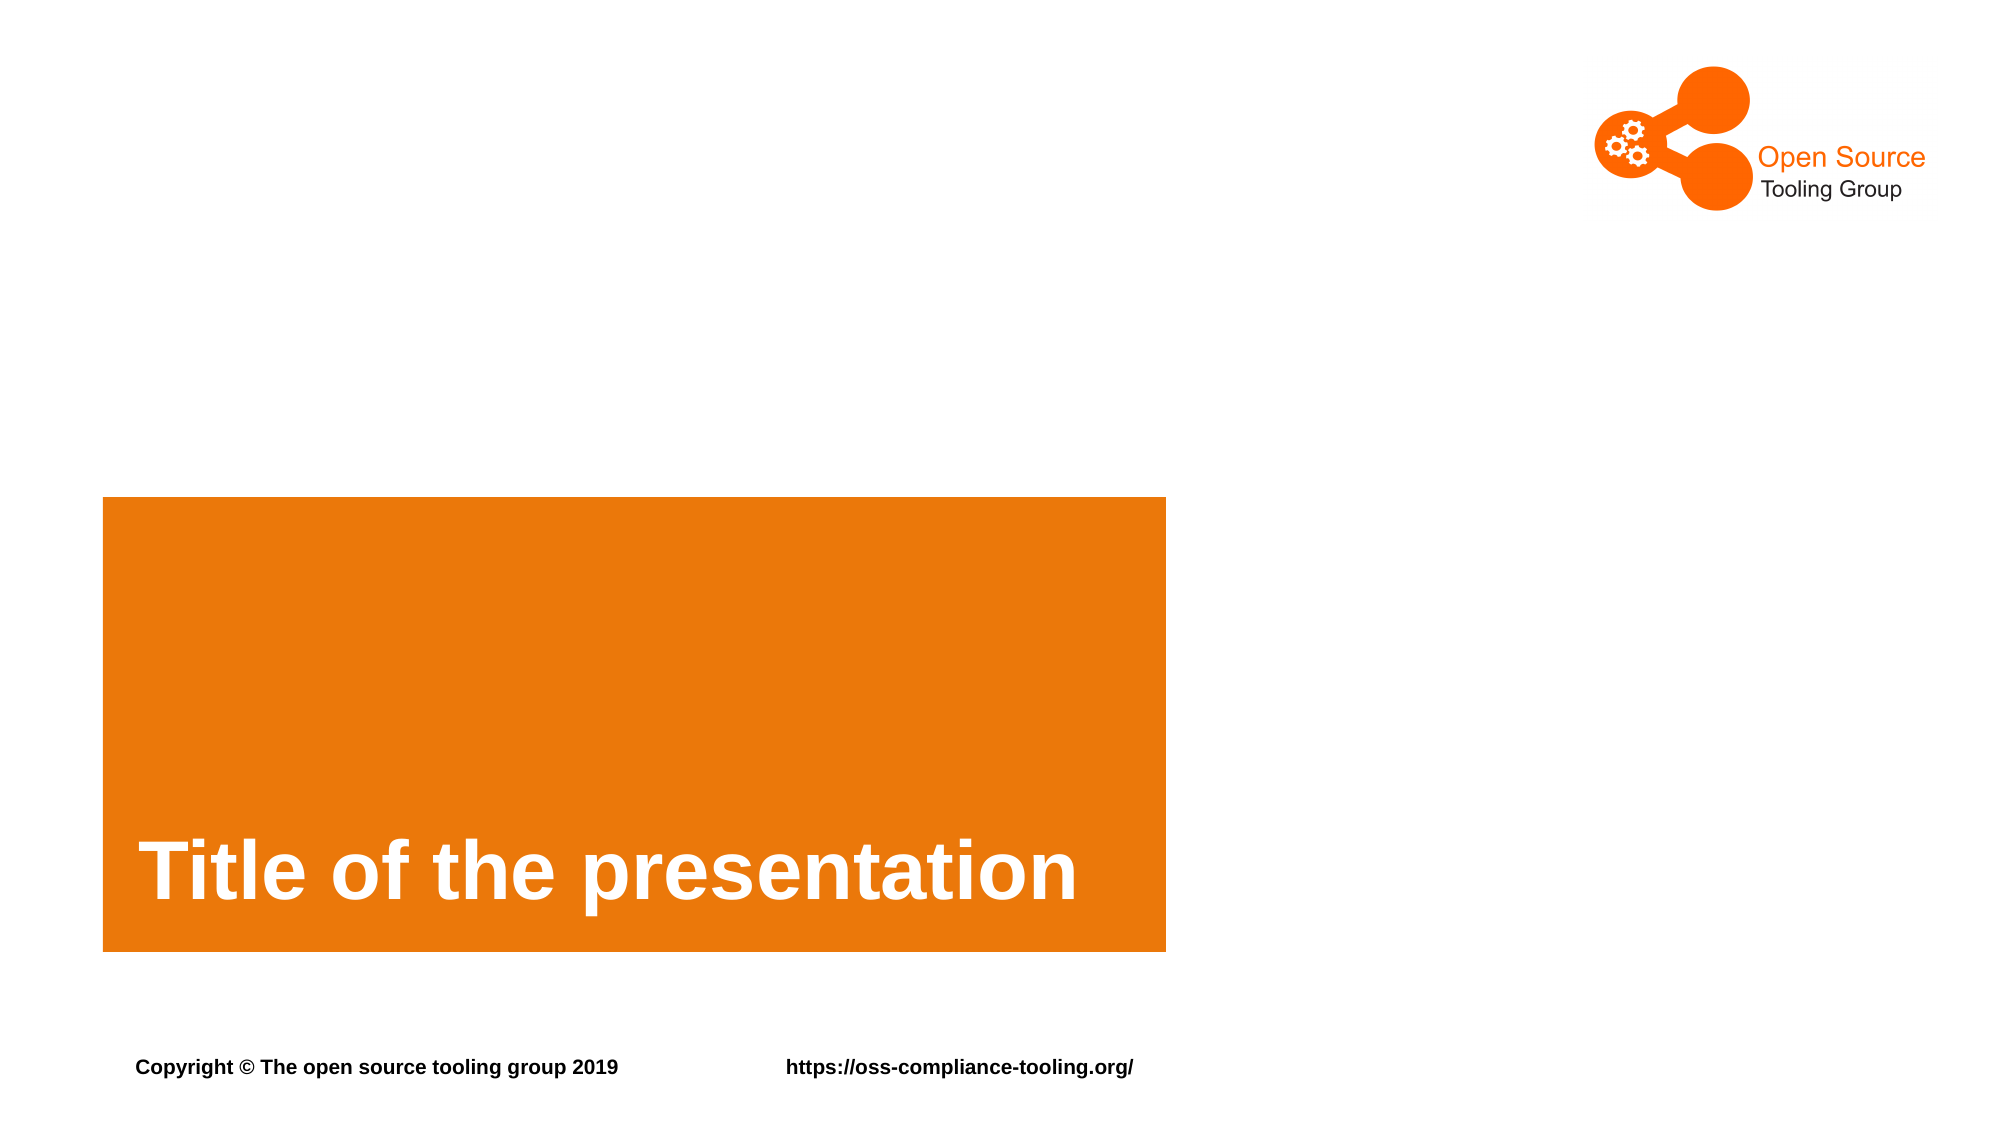

# Title of the presentation
Copyright © The open source tooling group 2019
https://oss-compliance-tooling.org/